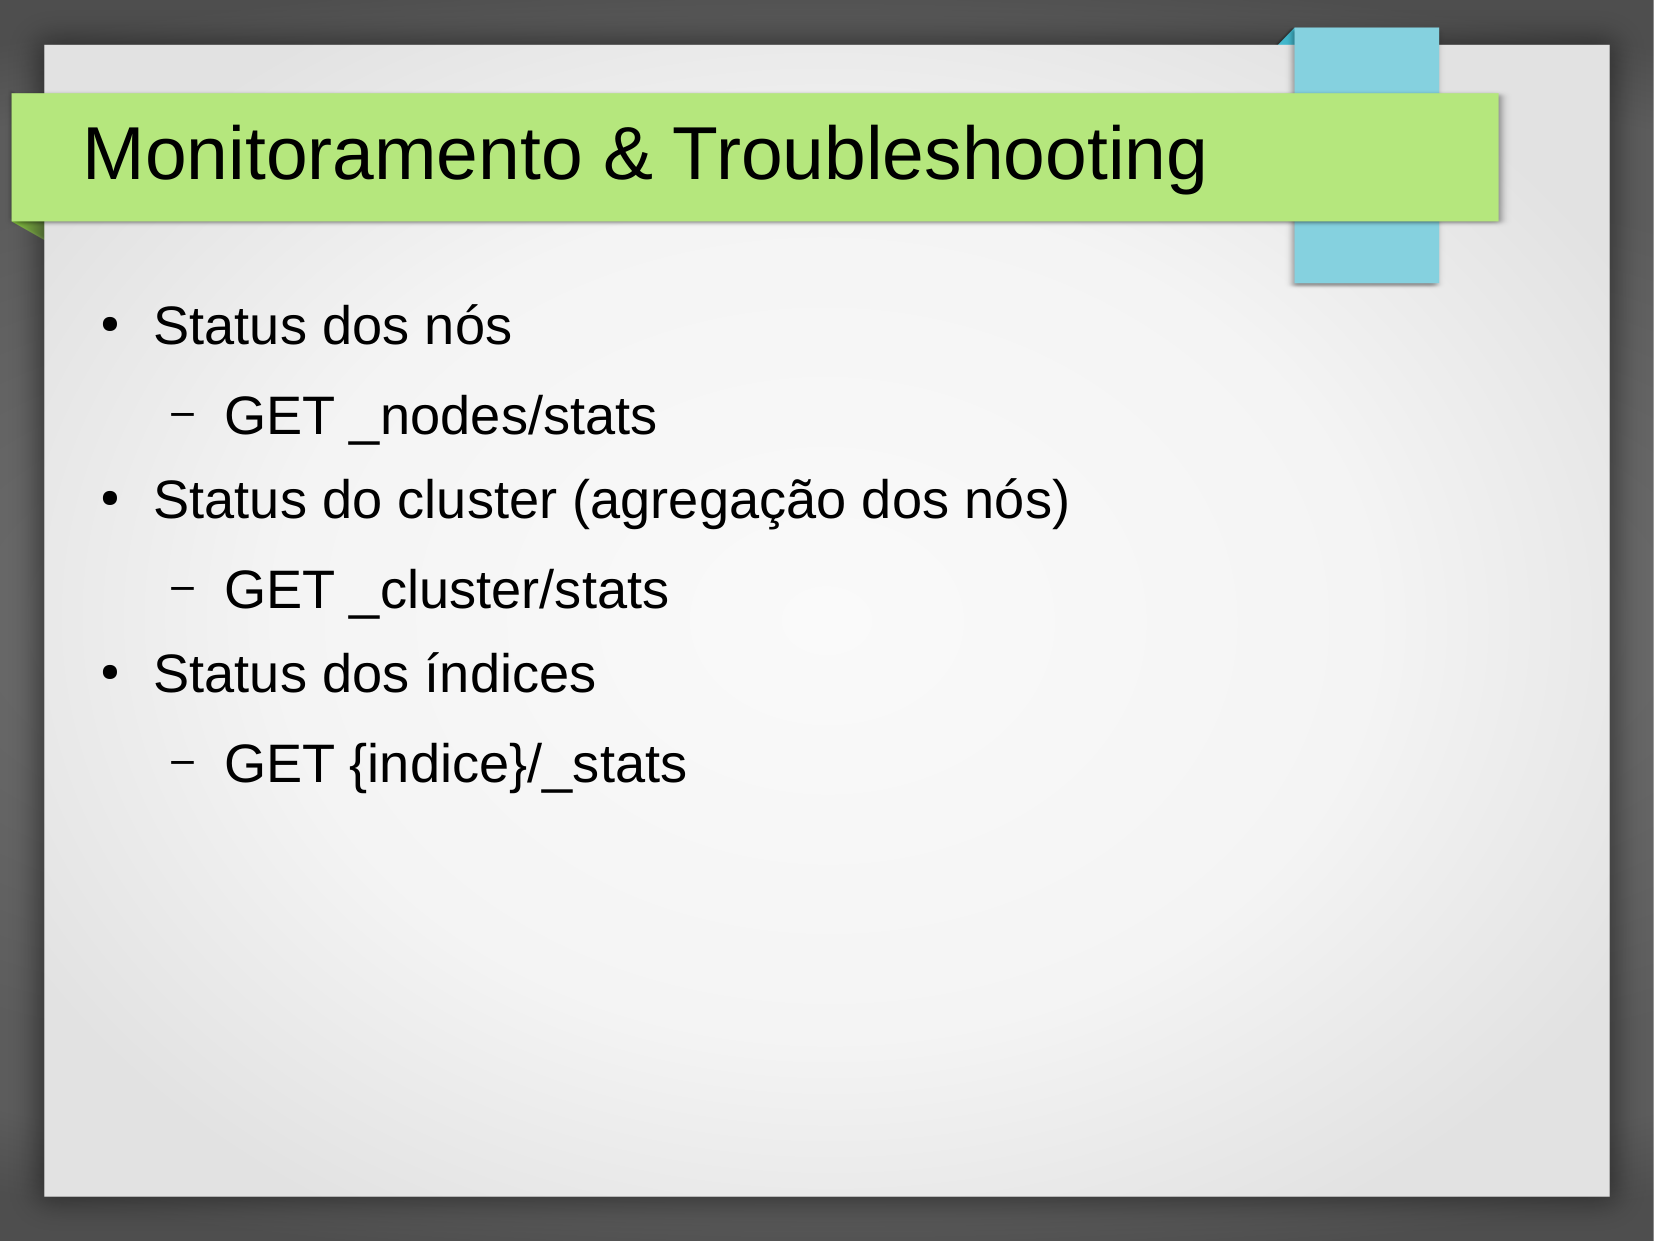

# Monitoramento & Troubleshooting
Status dos nós
GET _nodes/stats
Status do cluster (agregação dos nós)
GET _cluster/stats
Status dos índices
GET {indice}/_stats